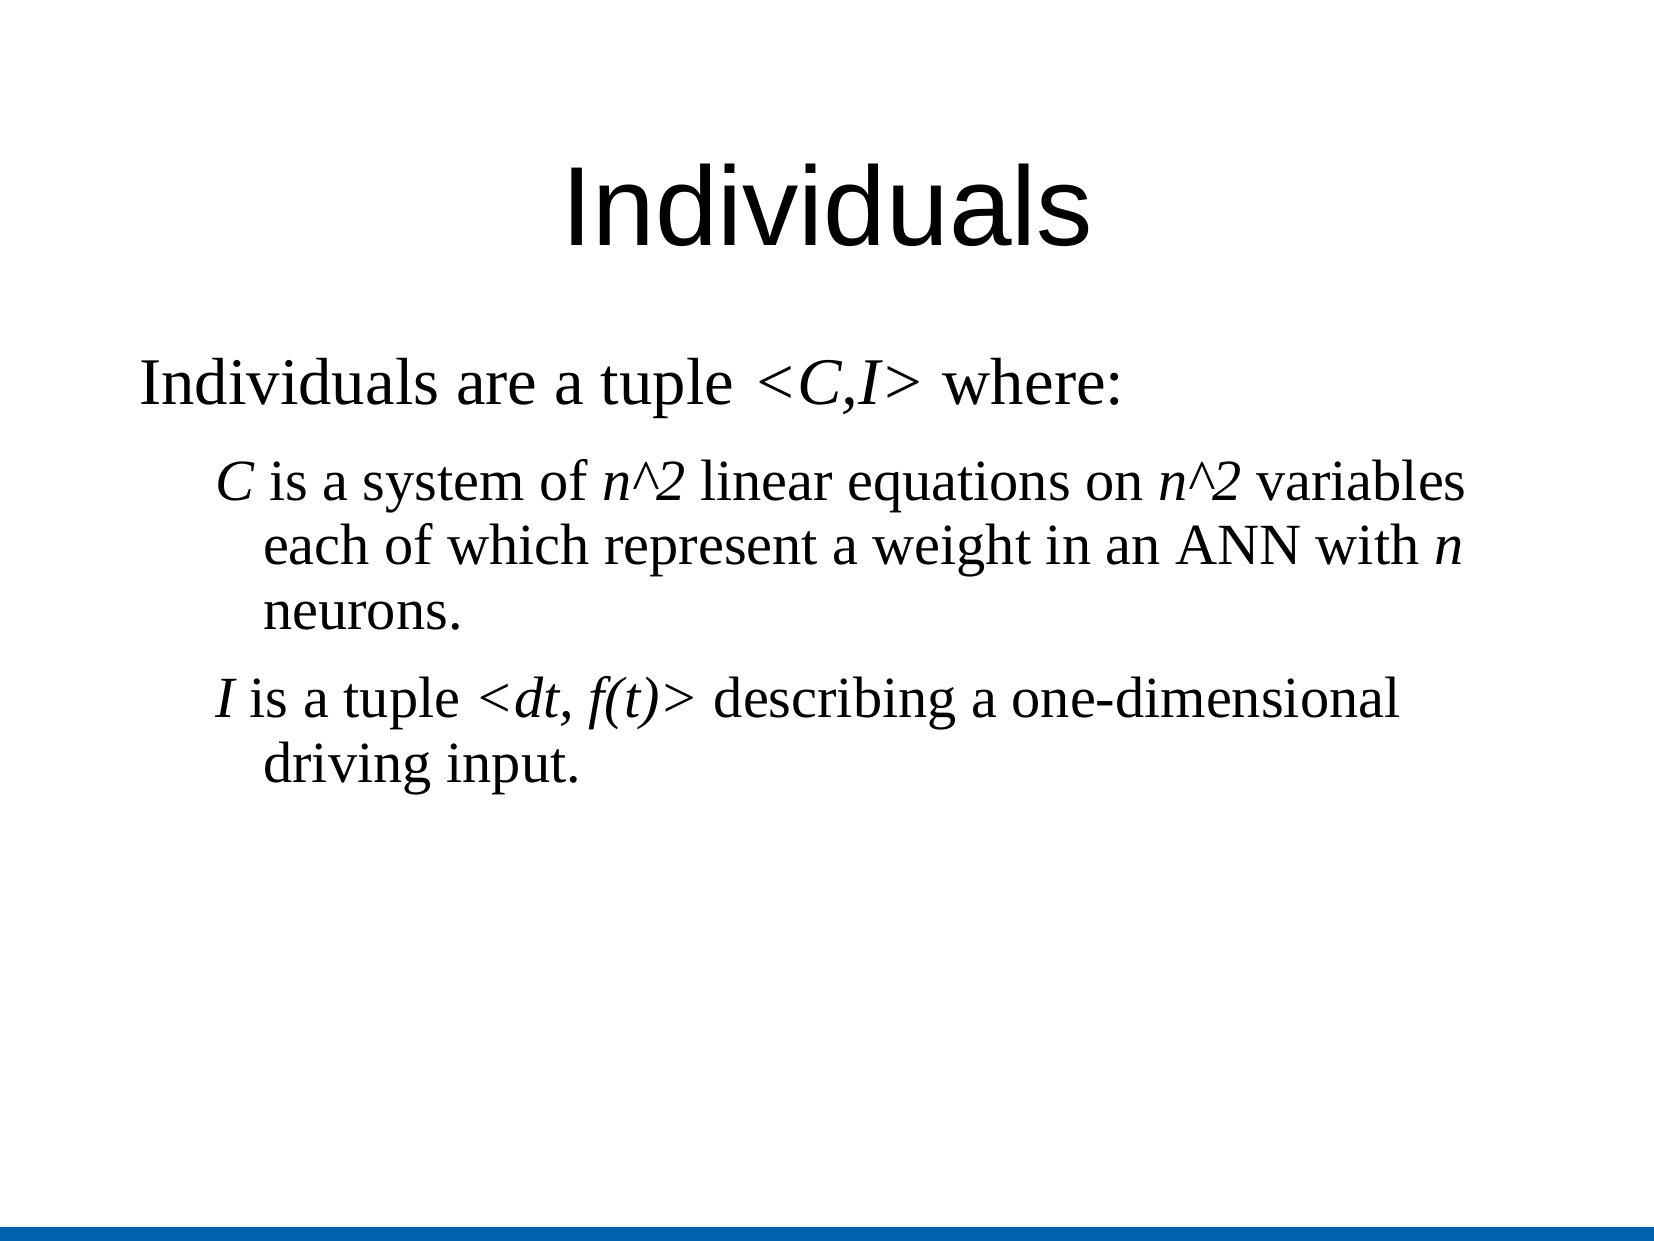

# Individuals
Individuals are a tuple <C,I> where:
C is a system of n^2 linear equations on n^2 variables each of which represent a weight in an ANN with n neurons.
I is a tuple <dt, f(t)> describing a one-dimensional driving input.